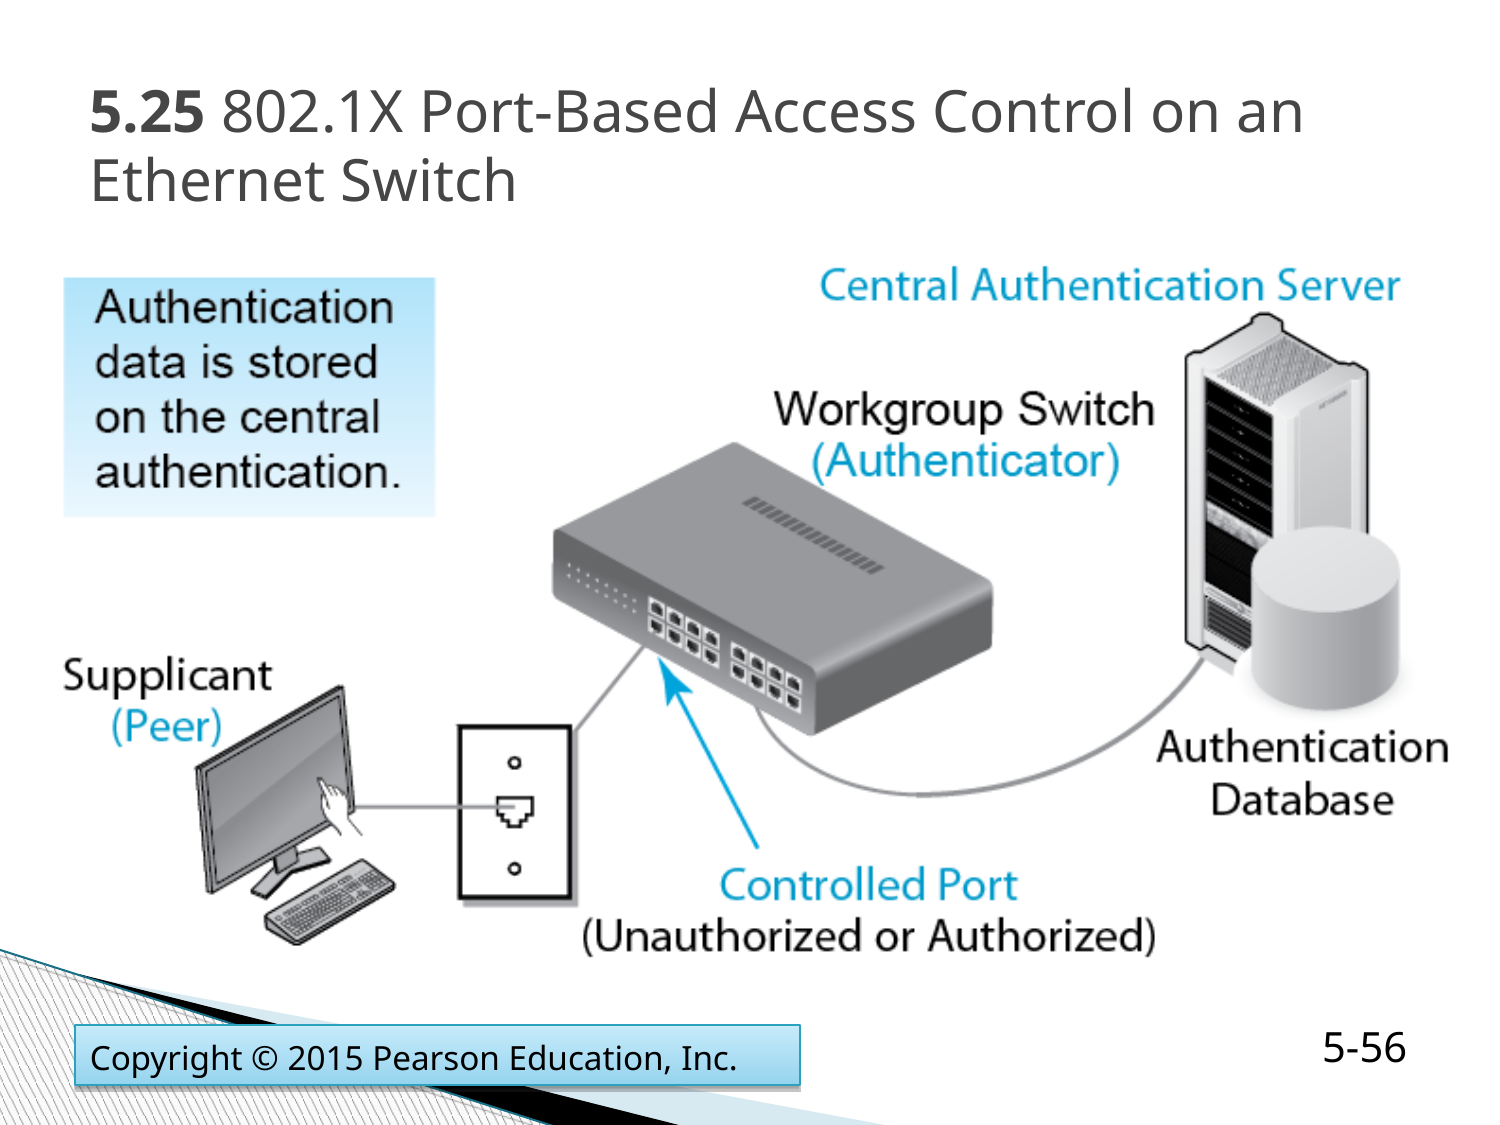

# 5.25 802.1X Port-Based Access Control on an Ethernet Switch
Copyright © 2015 Pearson Education, Inc.